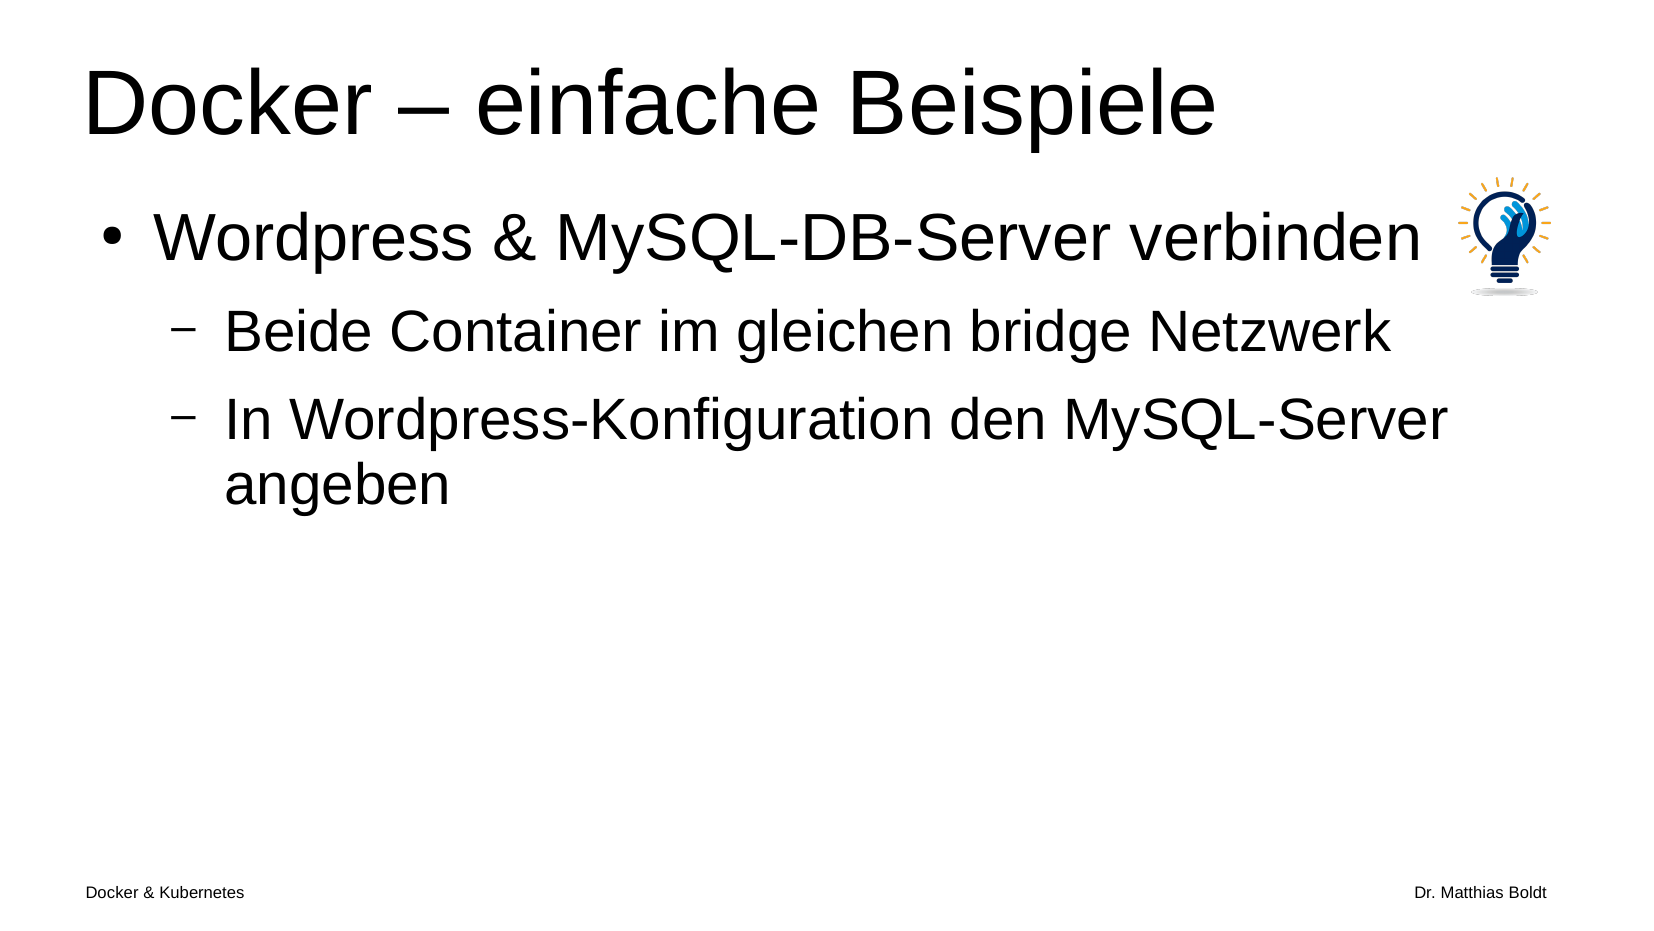

# Docker – einfache Beispiele
Wordpress & MySQL-DB-Server verbinden
Beide Container im gleichen bridge Netzwerk
In Wordpress-Konfiguration den MySQL-Server angeben
Docker & Kubernetes																Dr. Matthias Boldt